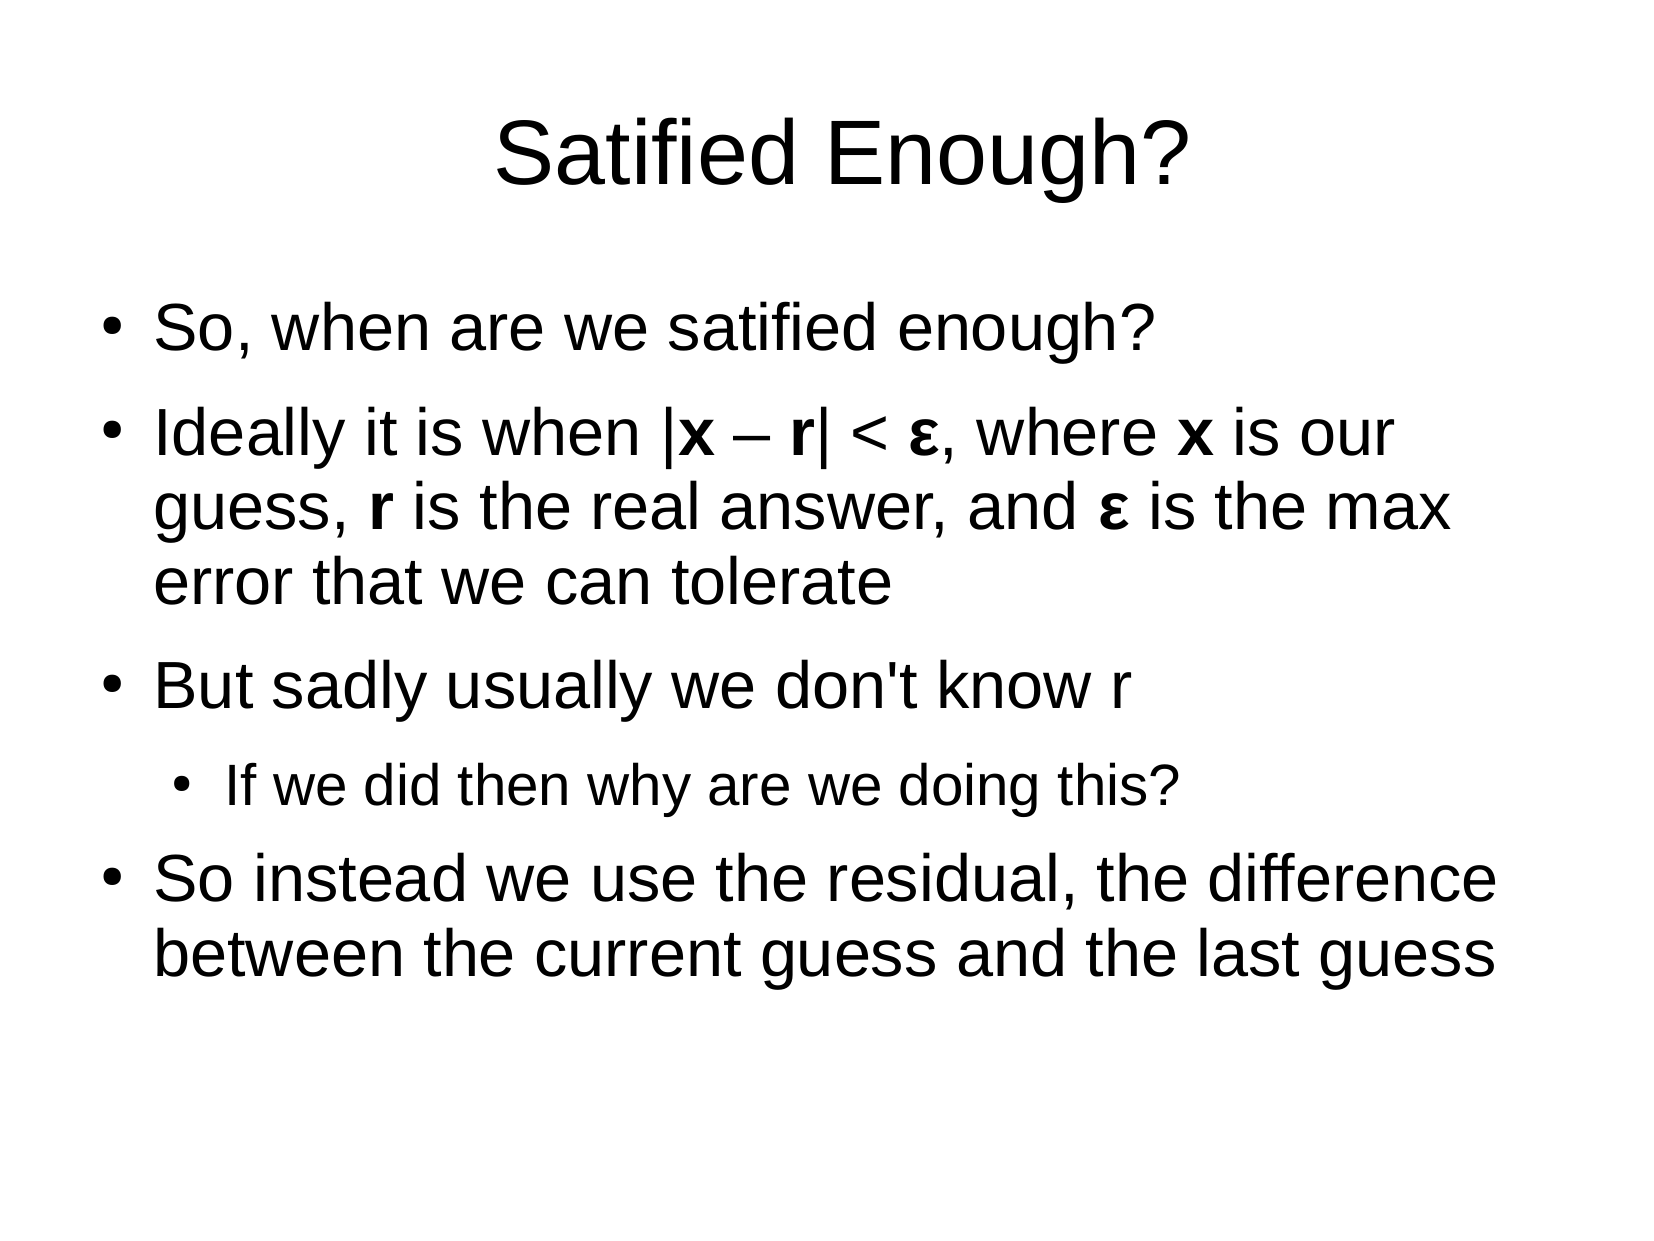

# Satified Enough?
So, when are we satified enough?
Ideally it is when |x – r| < ε, where x is our guess, r is the real answer, and ε is the max error that we can tolerate
But sadly usually we don't know r
If we did then why are we doing this?
So instead we use the residual, the difference between the current guess and the last guess